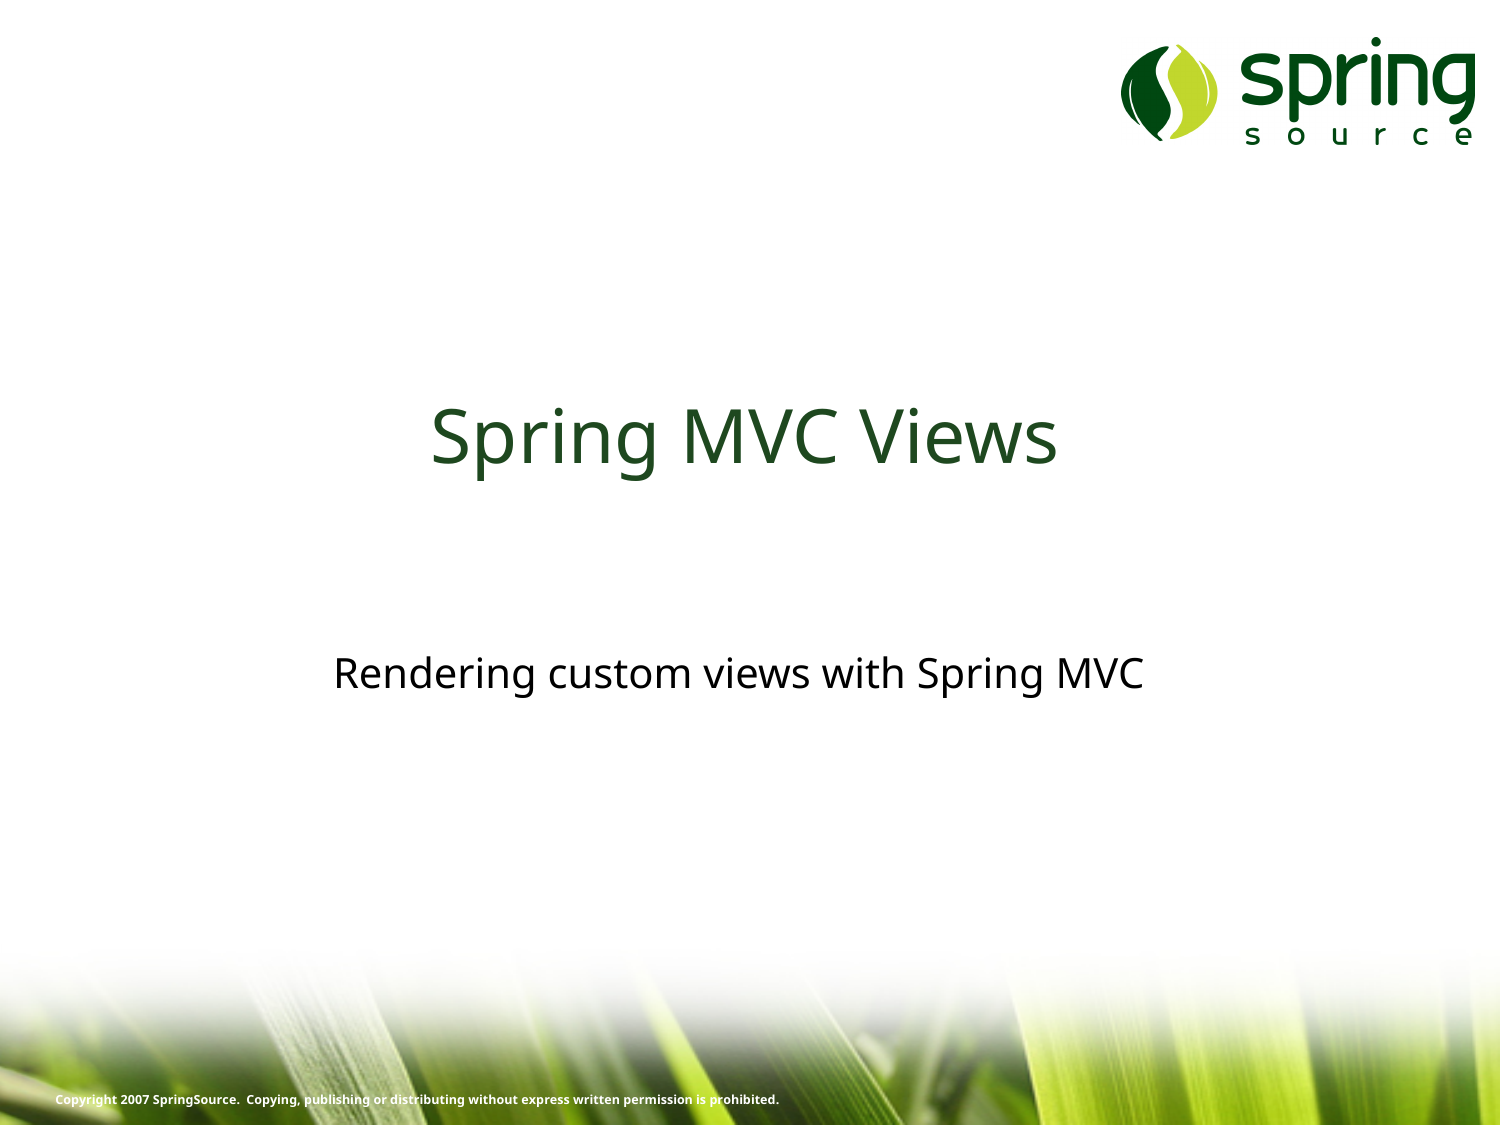

# Spring MVC Views
Rendering custom views with Spring MVC